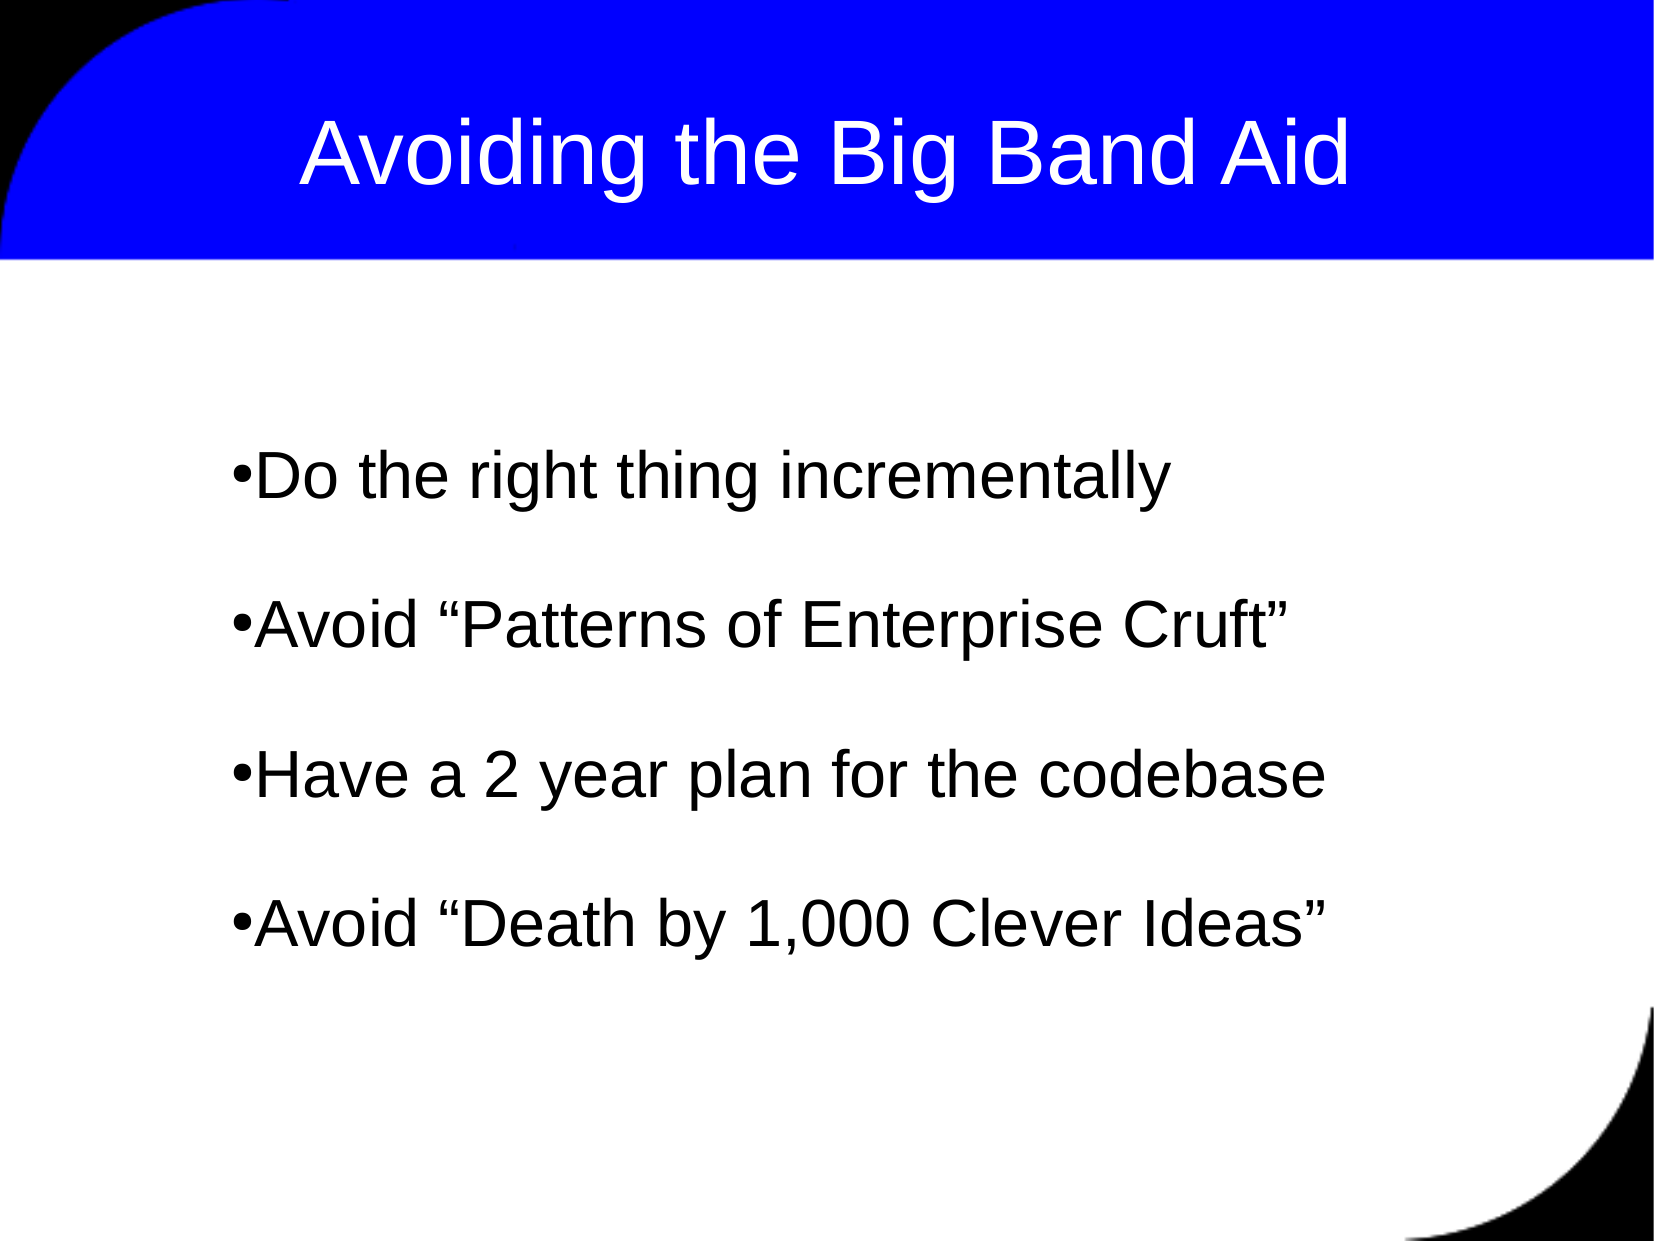

# Avoiding the Big Band Aid
Do the right thing incrementally
Avoid “Patterns of Enterprise Cruft”
Have a 2 year plan for the codebase
Avoid “Death by 1,000 Clever Ideas”